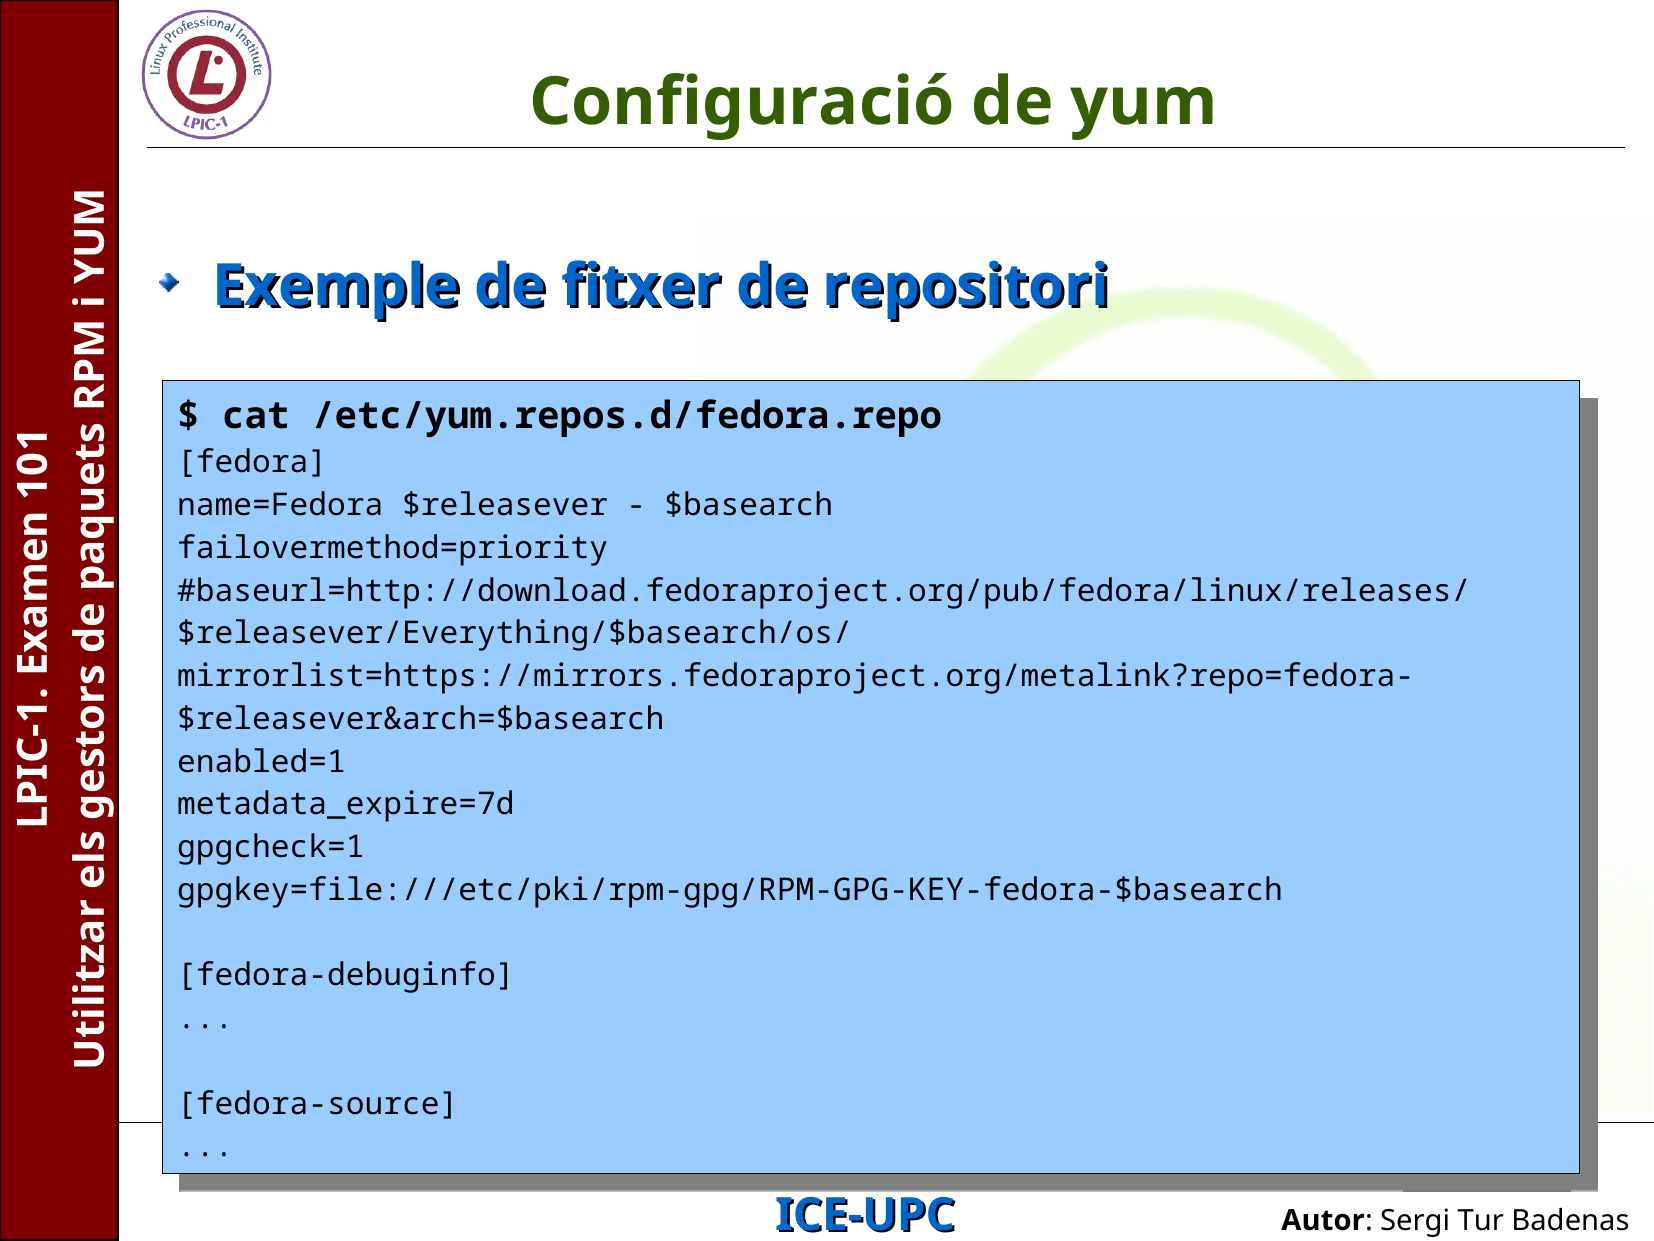

# Configuració de yum
Exemple de fitxer de repositori
$ cat /etc/yum.repos.d/fedora.repo
[fedora]
name=Fedora $releasever - $basearch
failovermethod=priority
#baseurl=http://download.fedoraproject.org/pub/fedora/linux/releases/$releasever/Everything/$basearch/os/
mirrorlist=https://mirrors.fedoraproject.org/metalink?repo=fedora-$releasever&arch=$basearch
enabled=1
metadata_expire=7d
gpgcheck=1
gpgkey=file:///etc/pki/rpm-gpg/RPM-GPG-KEY-fedora-$basearch
[fedora-debuginfo]
...
[fedora-source]
...